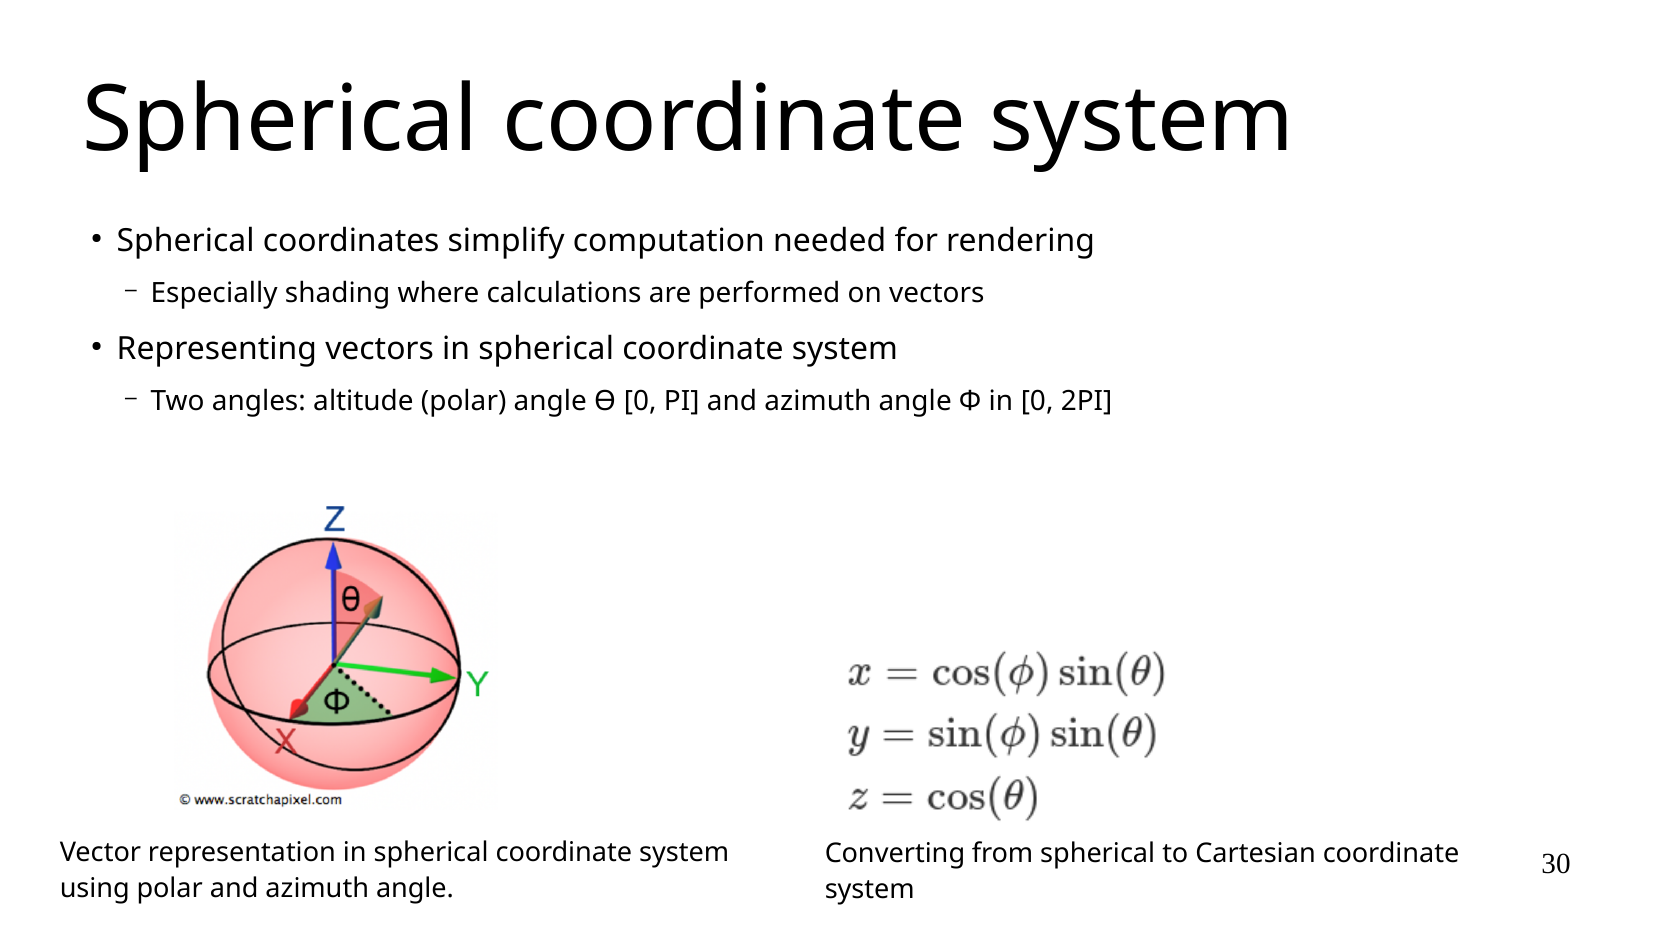

# Spherical coordinate system
Spherical coordinates simplify computation needed for rendering
Especially shading where calculations are performed on vectors
Representing vectors in spherical coordinate system
Two angles: altitude (polar) angle ϴ [0, PI] and azimuth angle Φ in [0, 2PI]
Vector representation in spherical coordinate system using polar and azimuth angle.
Converting from spherical to Cartesian coordinate system
30